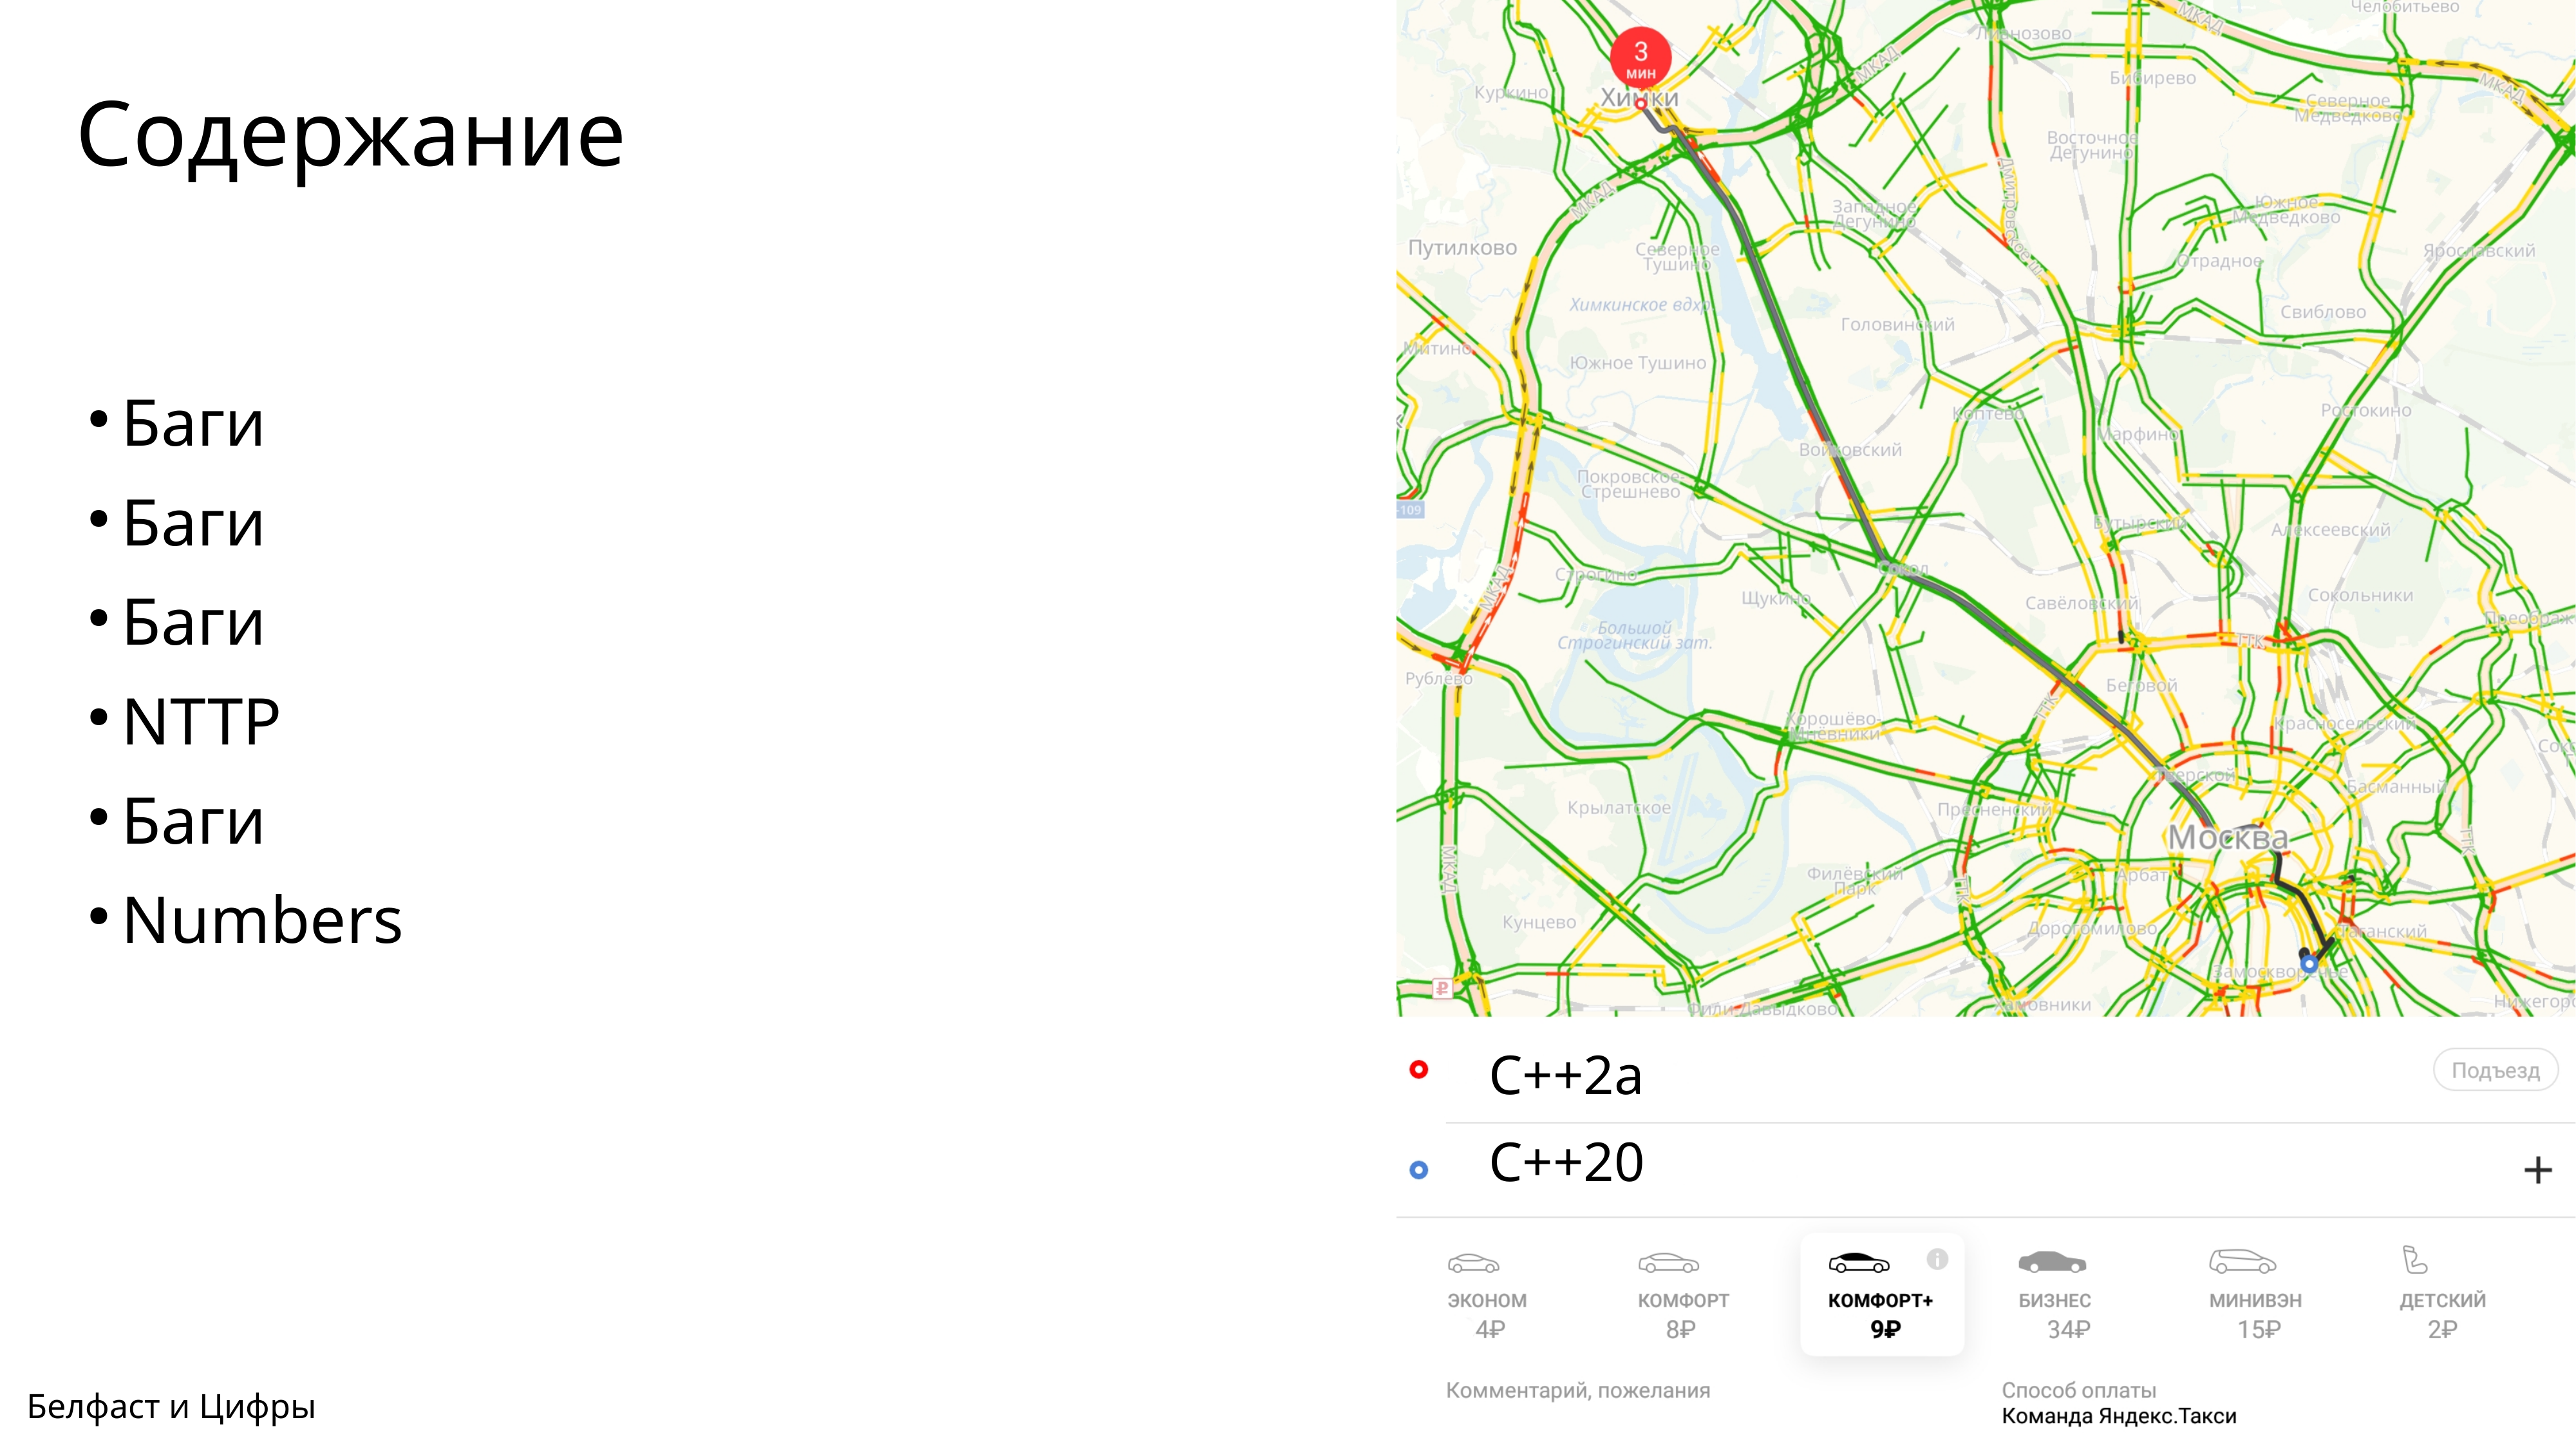

# Содержание
Баги
Баги
Баги
NTTP
Баги
Numbers
C++2a
C++20
Белфаст и Цифры